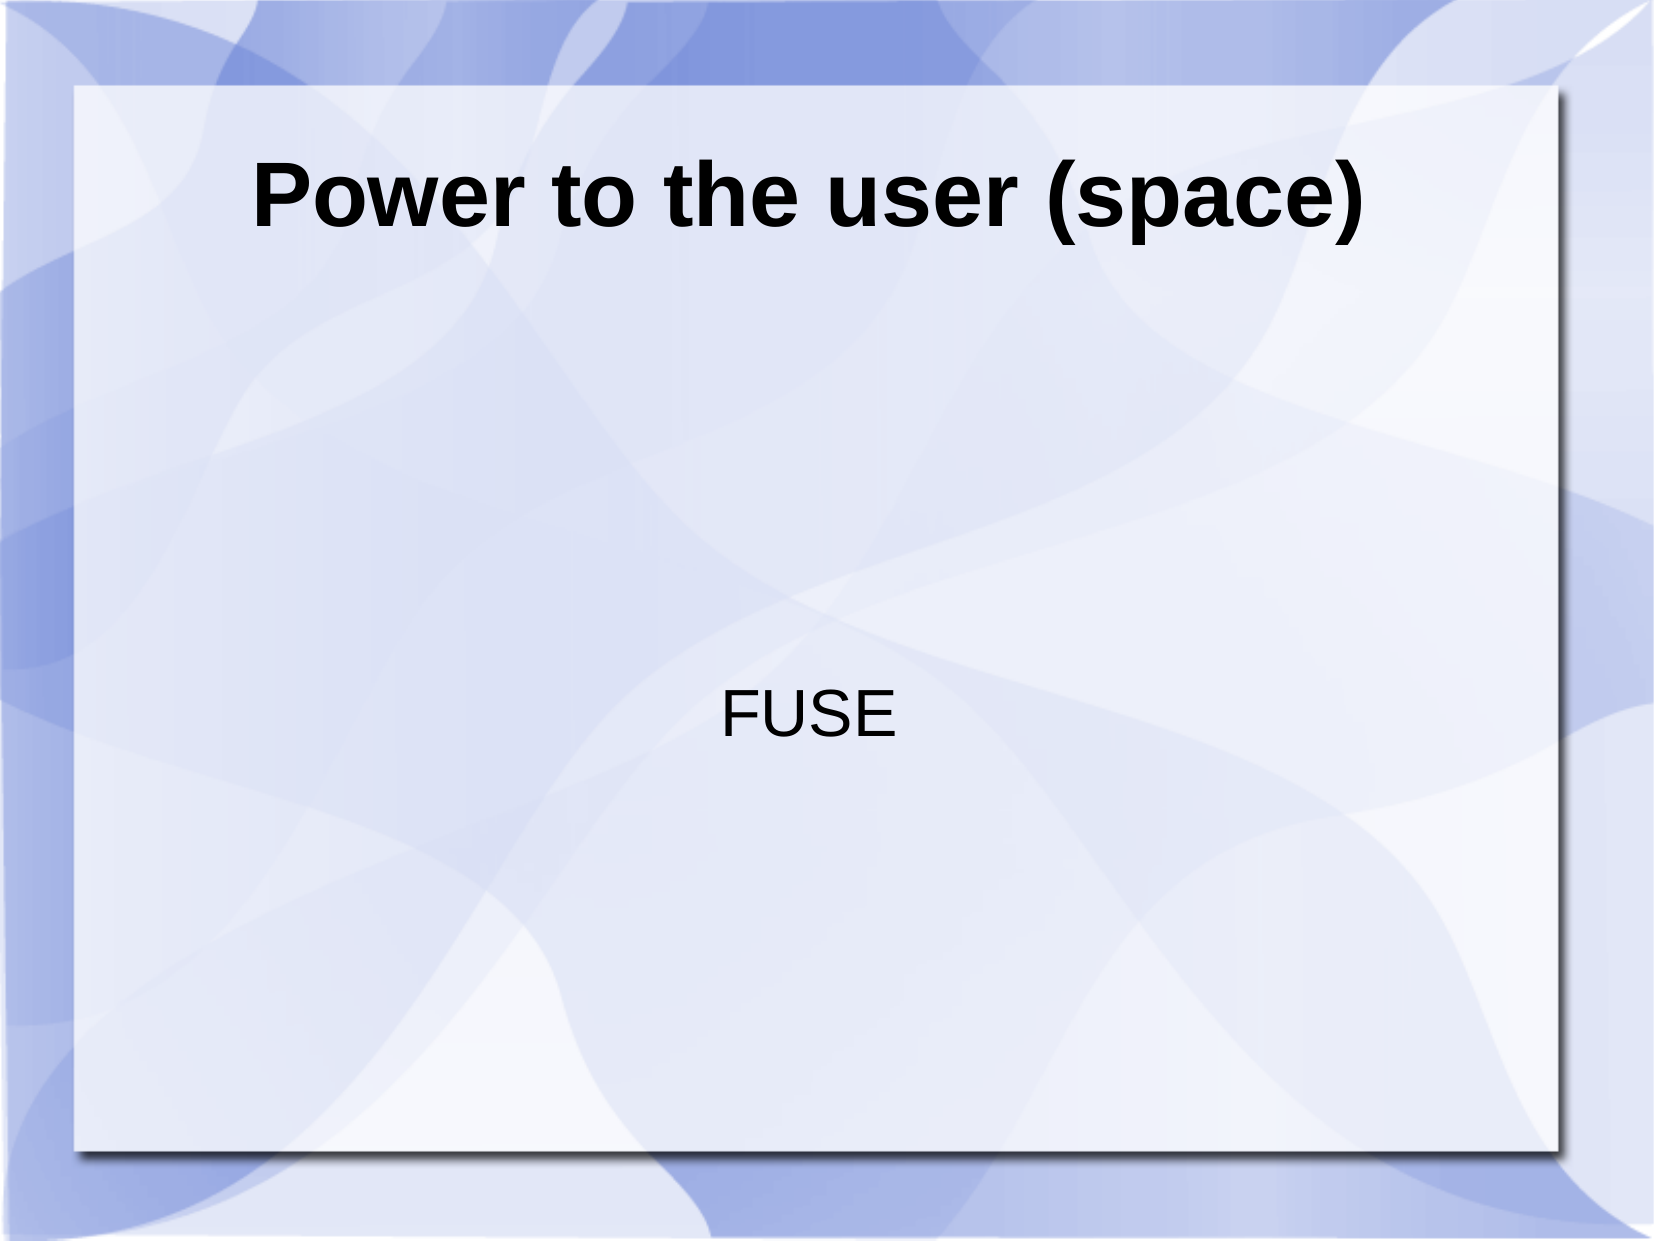

# Power to the user (space)
FUSE